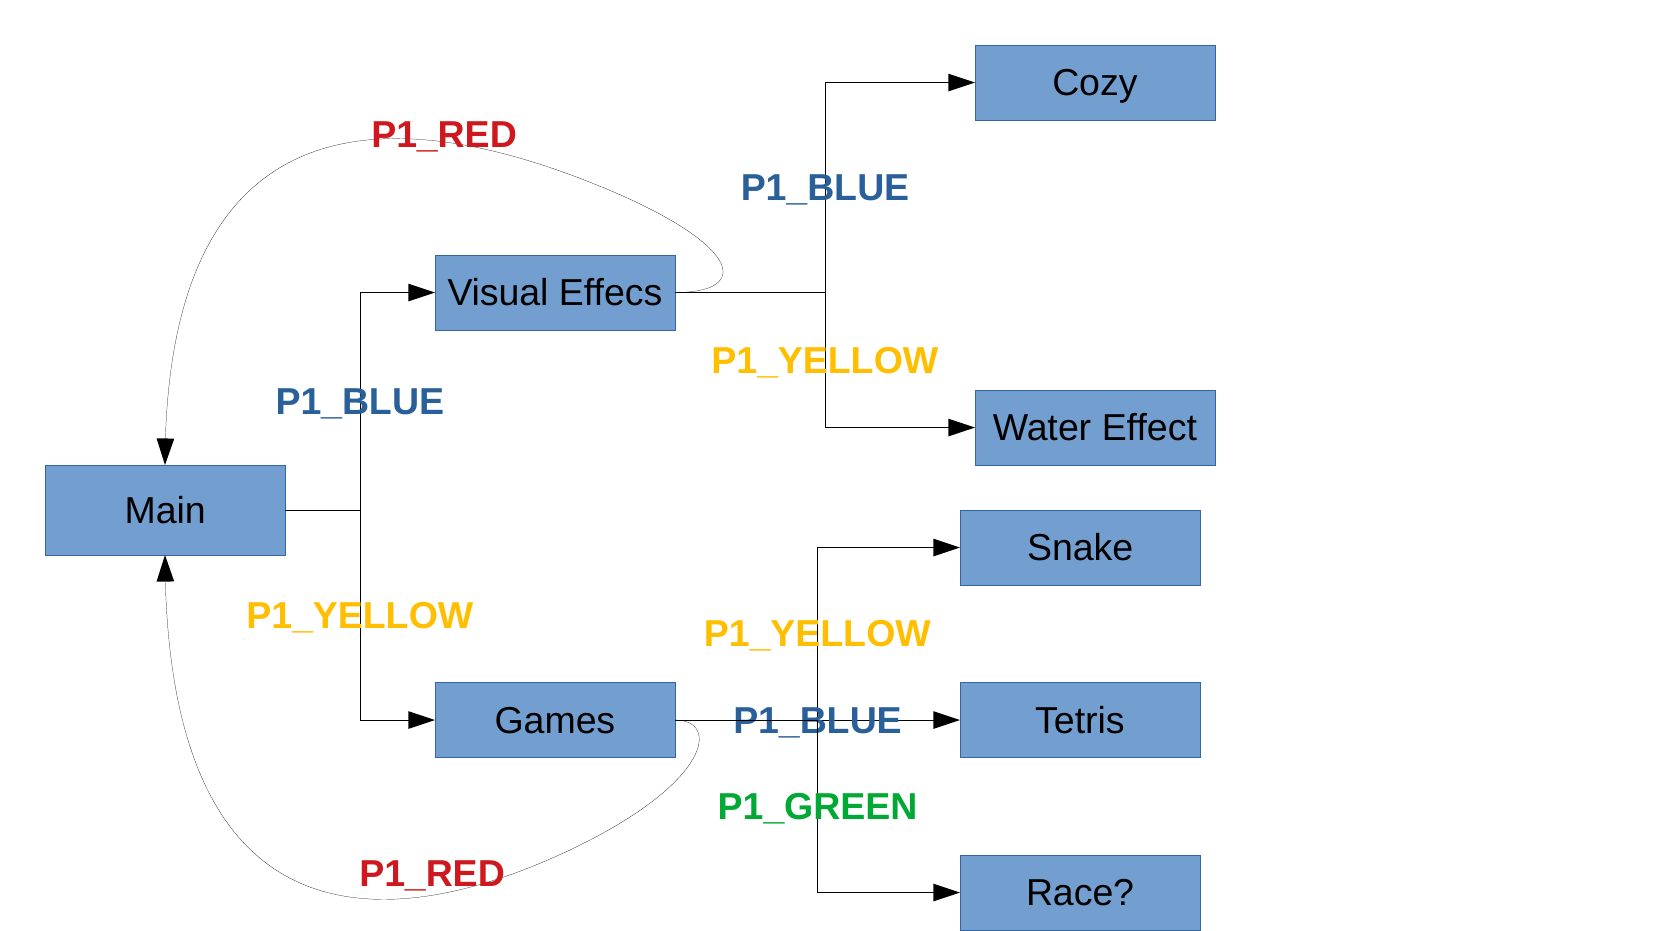

Cozy
Visual Effecs
Water Effect
Main
Snake
Games
Tetris
Race?